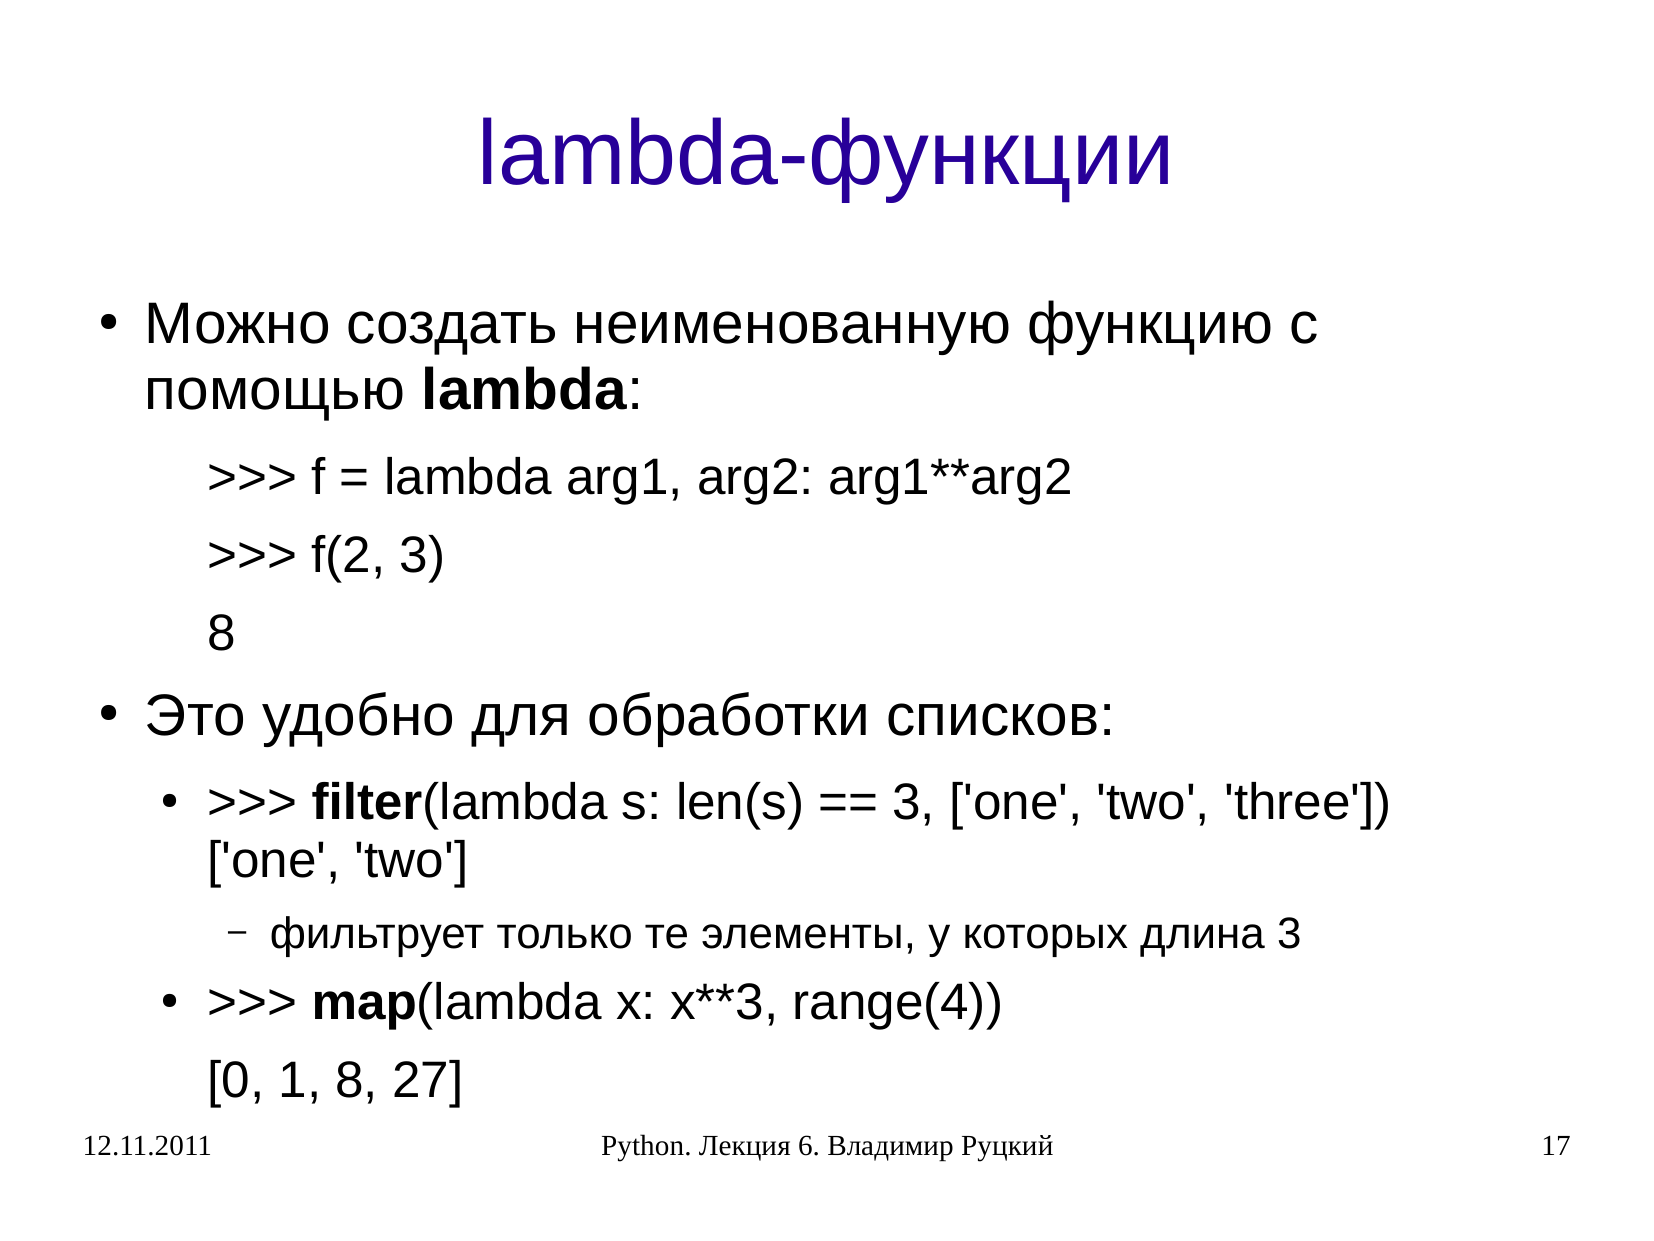

# lambda-функции
Можно создать неименованную функцию с помощью lambda:
>>> f = lambda arg1, arg2: arg1**arg2
>>> f(2, 3)
8
Это удобно для обработки списков:
>>> filter(lambda s: len(s) == 3, ['one', 'two', 'three'])
['one', 'two']
фильтрует только те элементы, у которых длина 3
>>> map(lambda x: x**3, range(4))
[0, 1, 8, 27]
12.11.2011
Python. Лекция 6. Владимир Руцкий
17